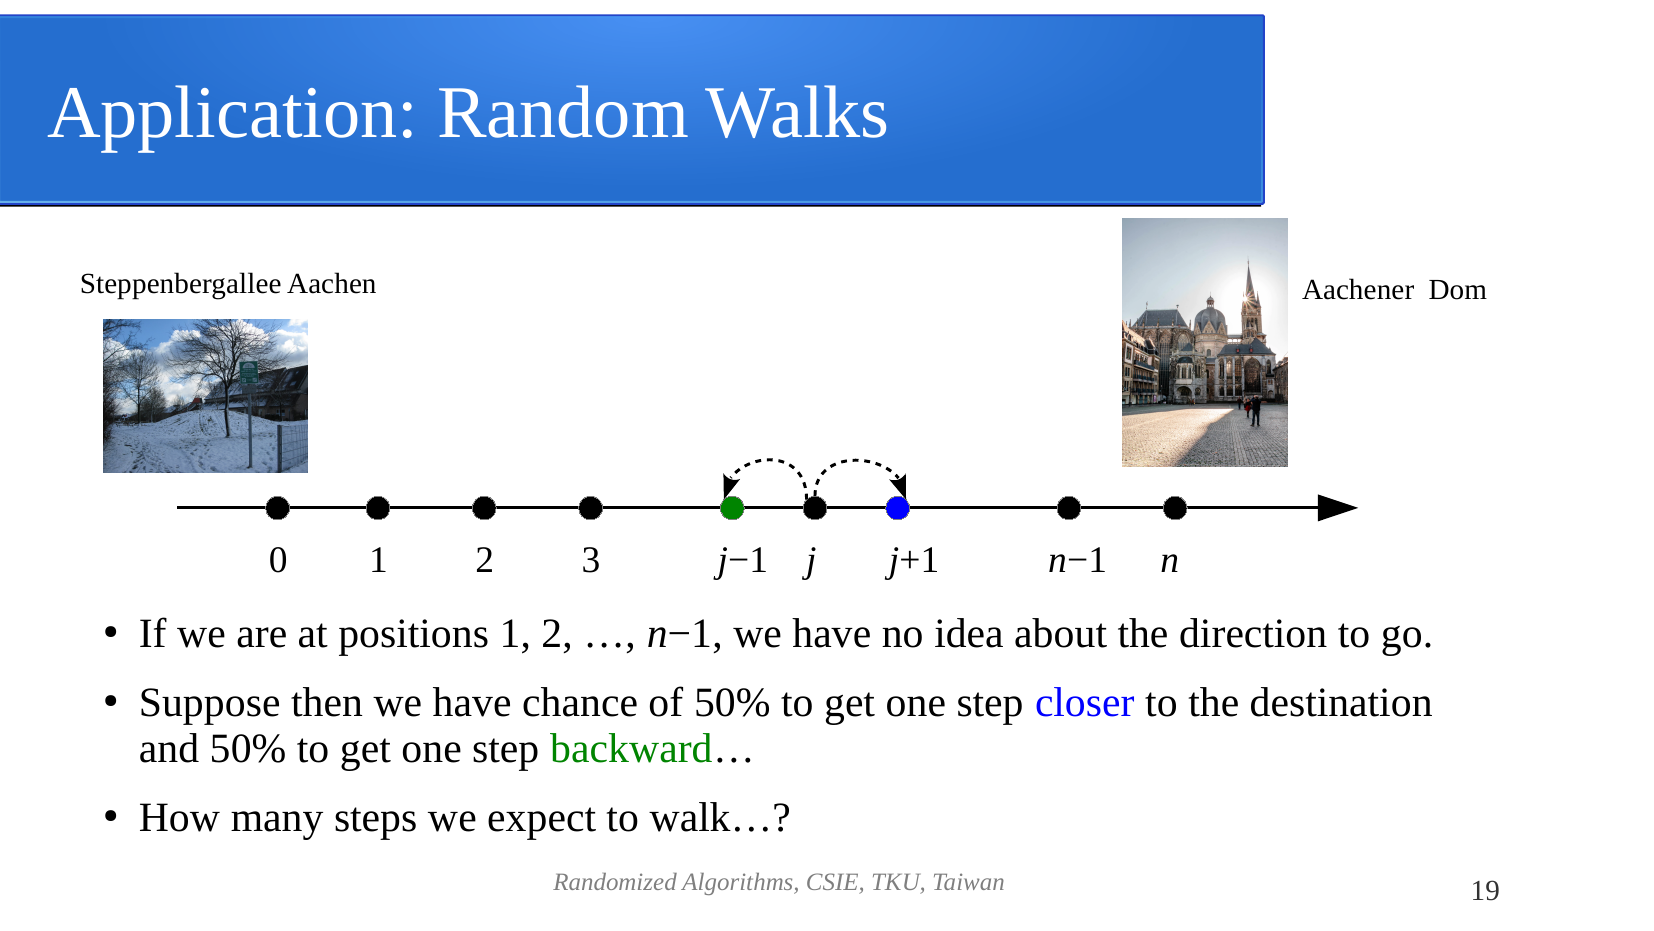

# Application: Random Walks
Steppenbergallee Aachen
Aachener Dom
0
1
2
3
j−1
j
j+1
n−1
n
If we are at positions 1, 2, …, n−1, we have no idea about the direction to go.
Suppose then we have chance of 50% to get one step closer to the destination and 50% to get one step backward…
How many steps we expect to walk…?
Randomized Algorithms, CSIE, TKU, Taiwan
19